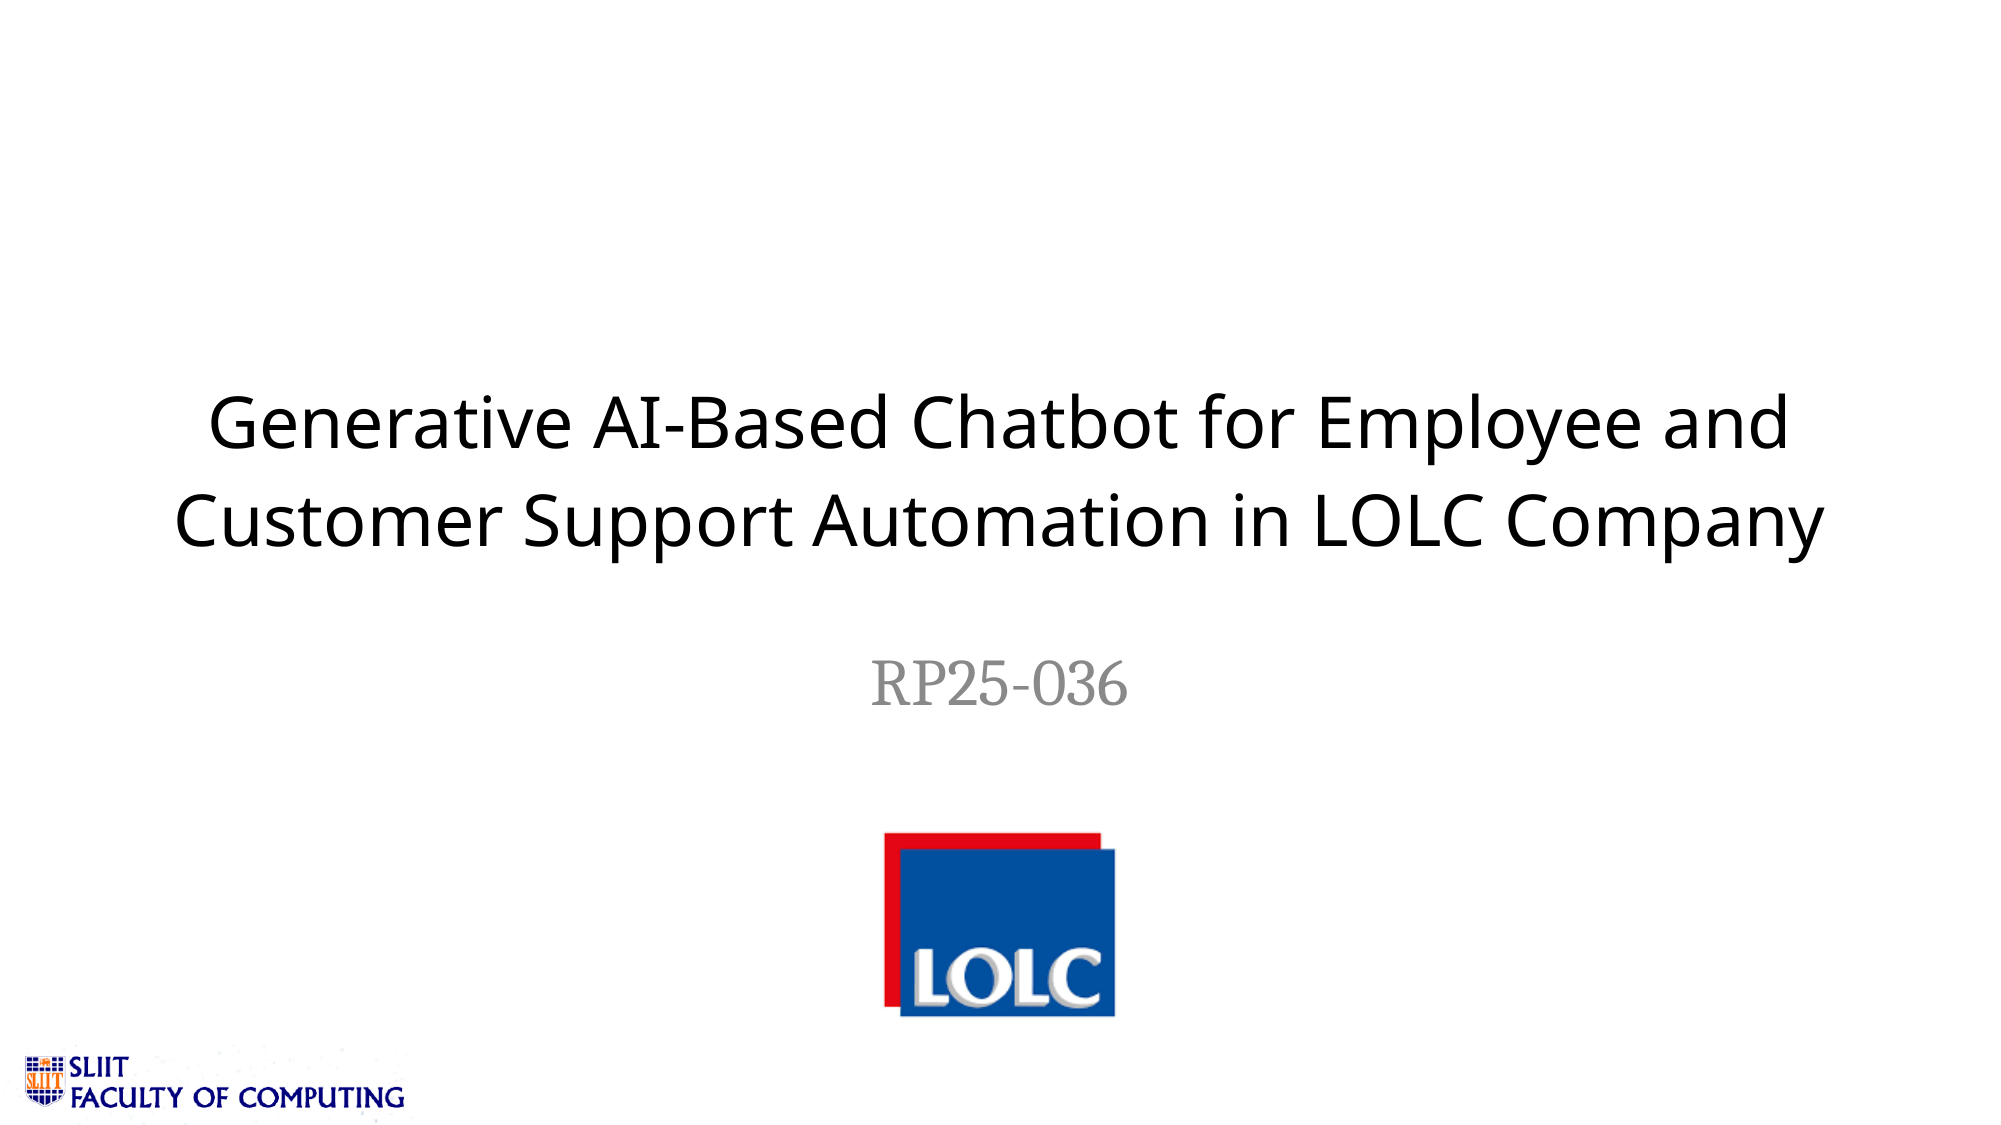

# Generative AI-Based Chatbot for Employee and Customer Support Automation in LOLC Company
RP25-036